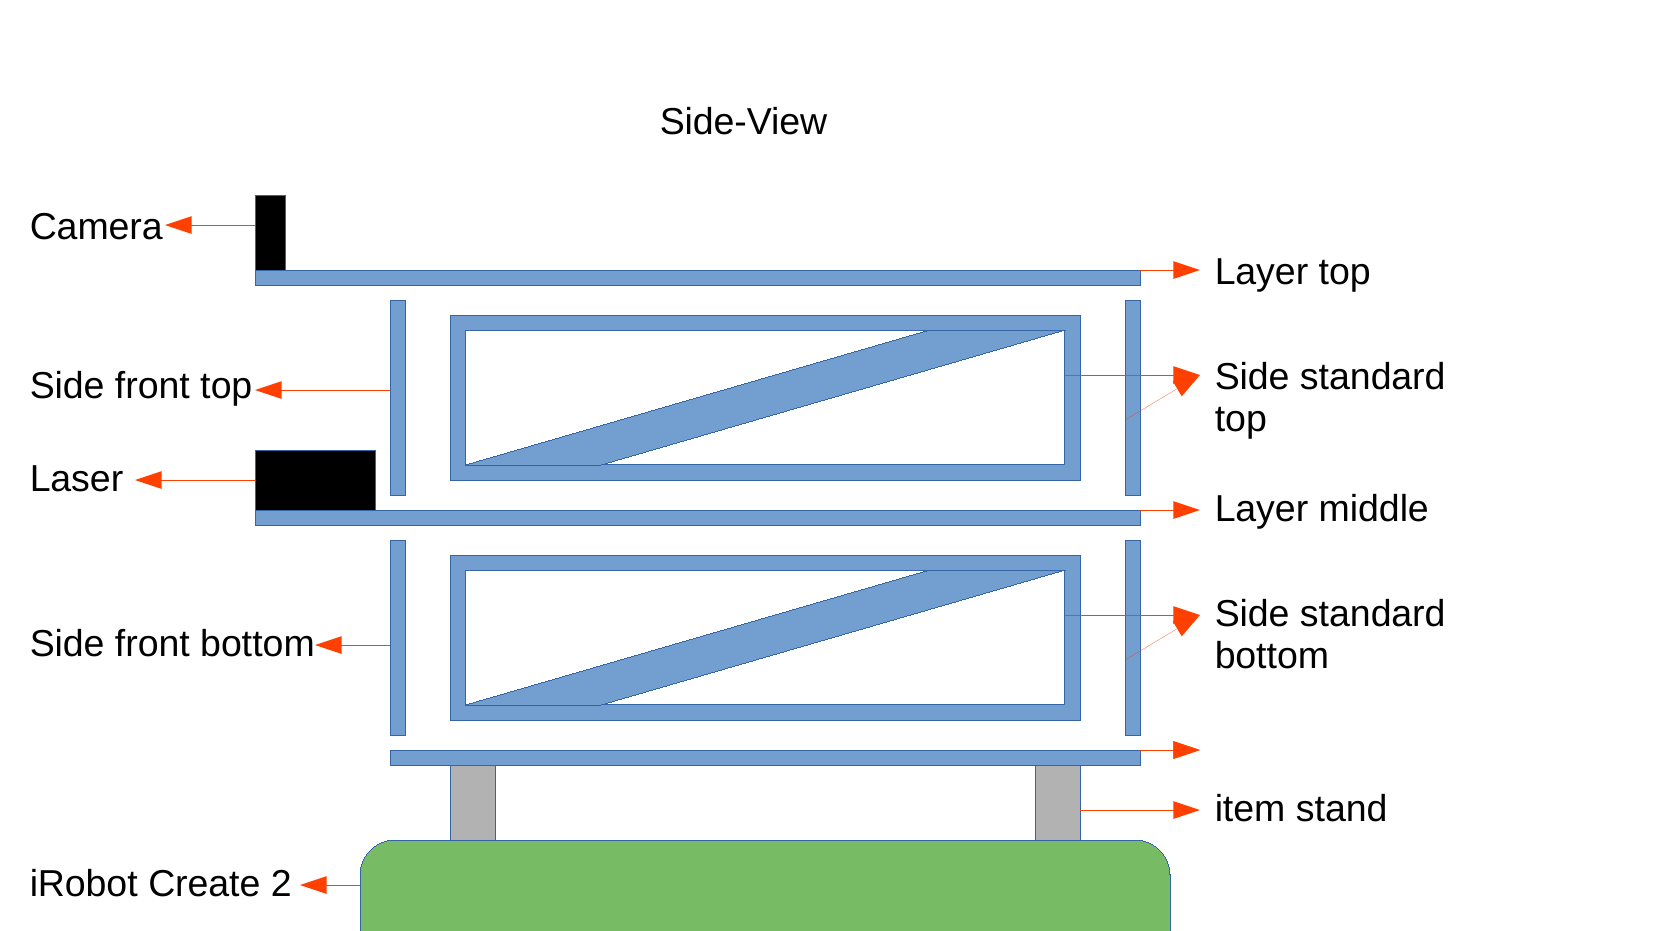

Side-View
Camera
Layer top
Side standard top
Side front top
Laser
Layer middle
Side standard bottom
Side front bottom
item stand
iRobot Create 2